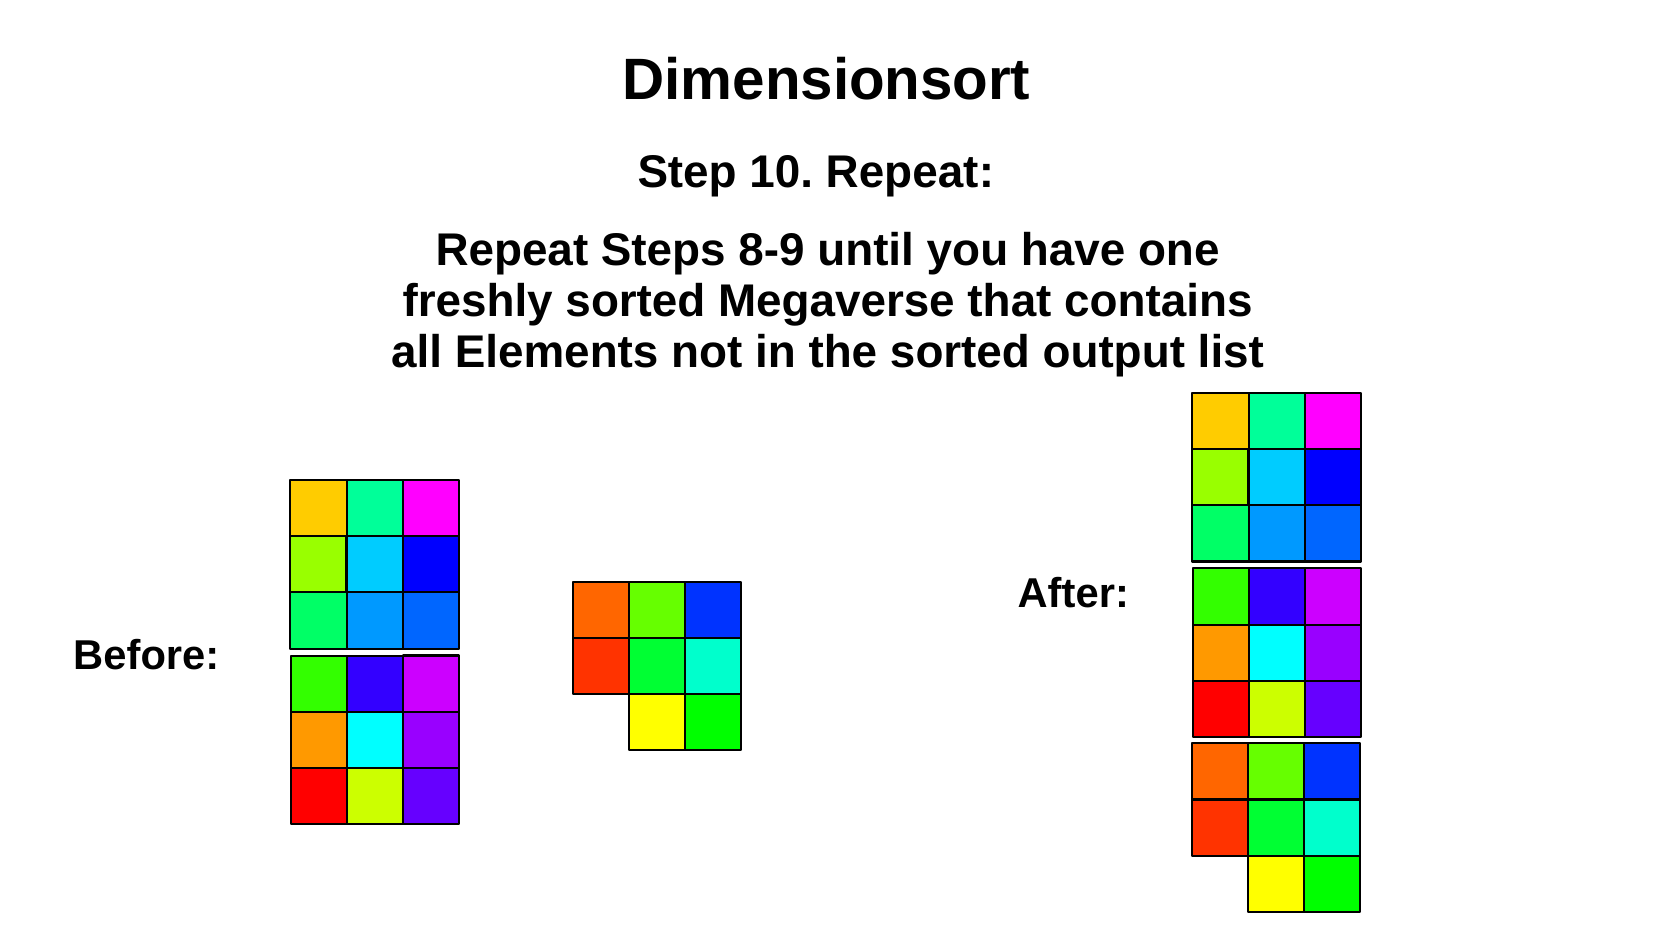

# Dimensionsort
Step 10. Repeat:
Repeat Steps 8-9 until you have one
freshly sorted Megaverse that contains
all Elements not in the sorted output list
After:
Before: